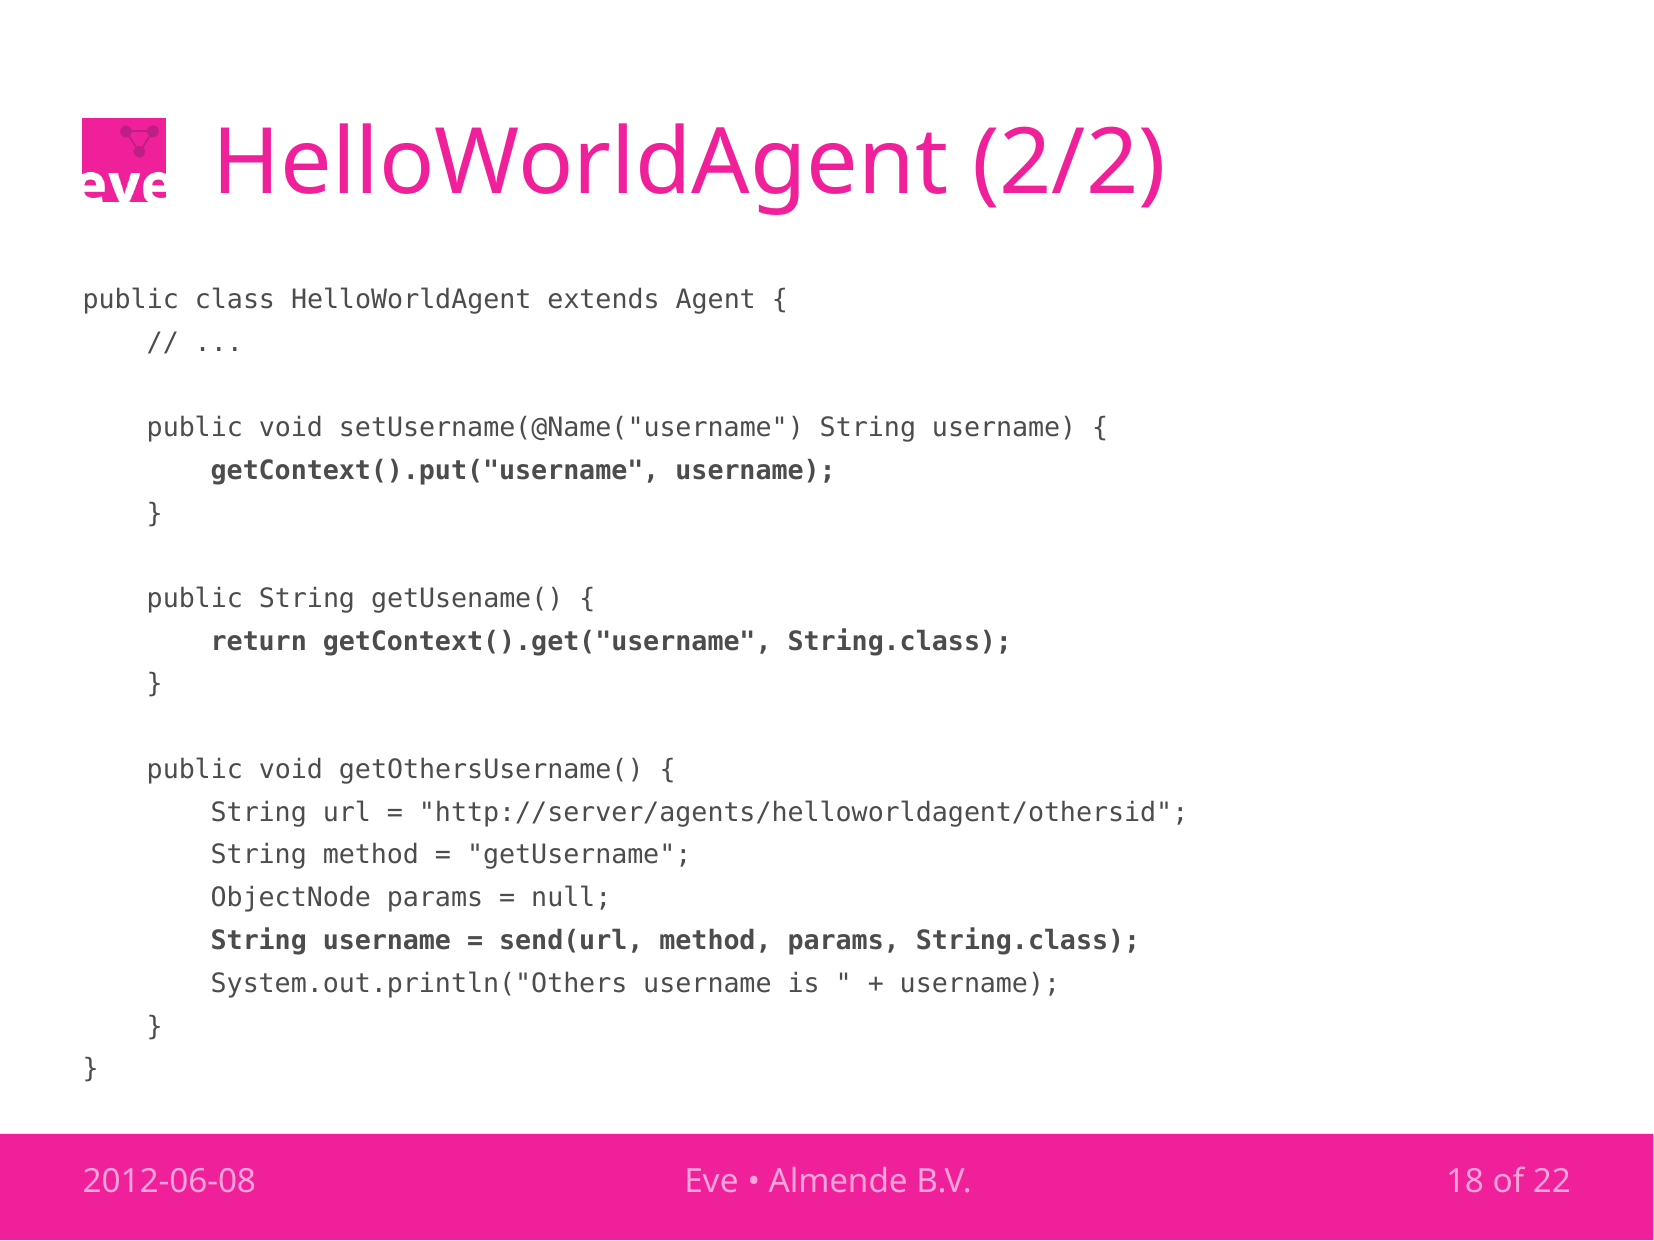

# HelloWorldAgent (2/2)
public class HelloWorldAgent extends Agent {
 // ...
 public void setUsername(@Name("username") String username) {
 getContext().put("username", username);
 }
 public String getUsename() {
 return getContext().get("username", String.class);
 }
 public void getOthersUsername() {
 String url = "http://server/agents/helloworldagent/othersid";
 String method = "getUsername";
 ObjectNode params = null;
 String username = send(url, method, params, String.class);
 System.out.println("Others username is " + username);
 }
}
2012-06-08
18